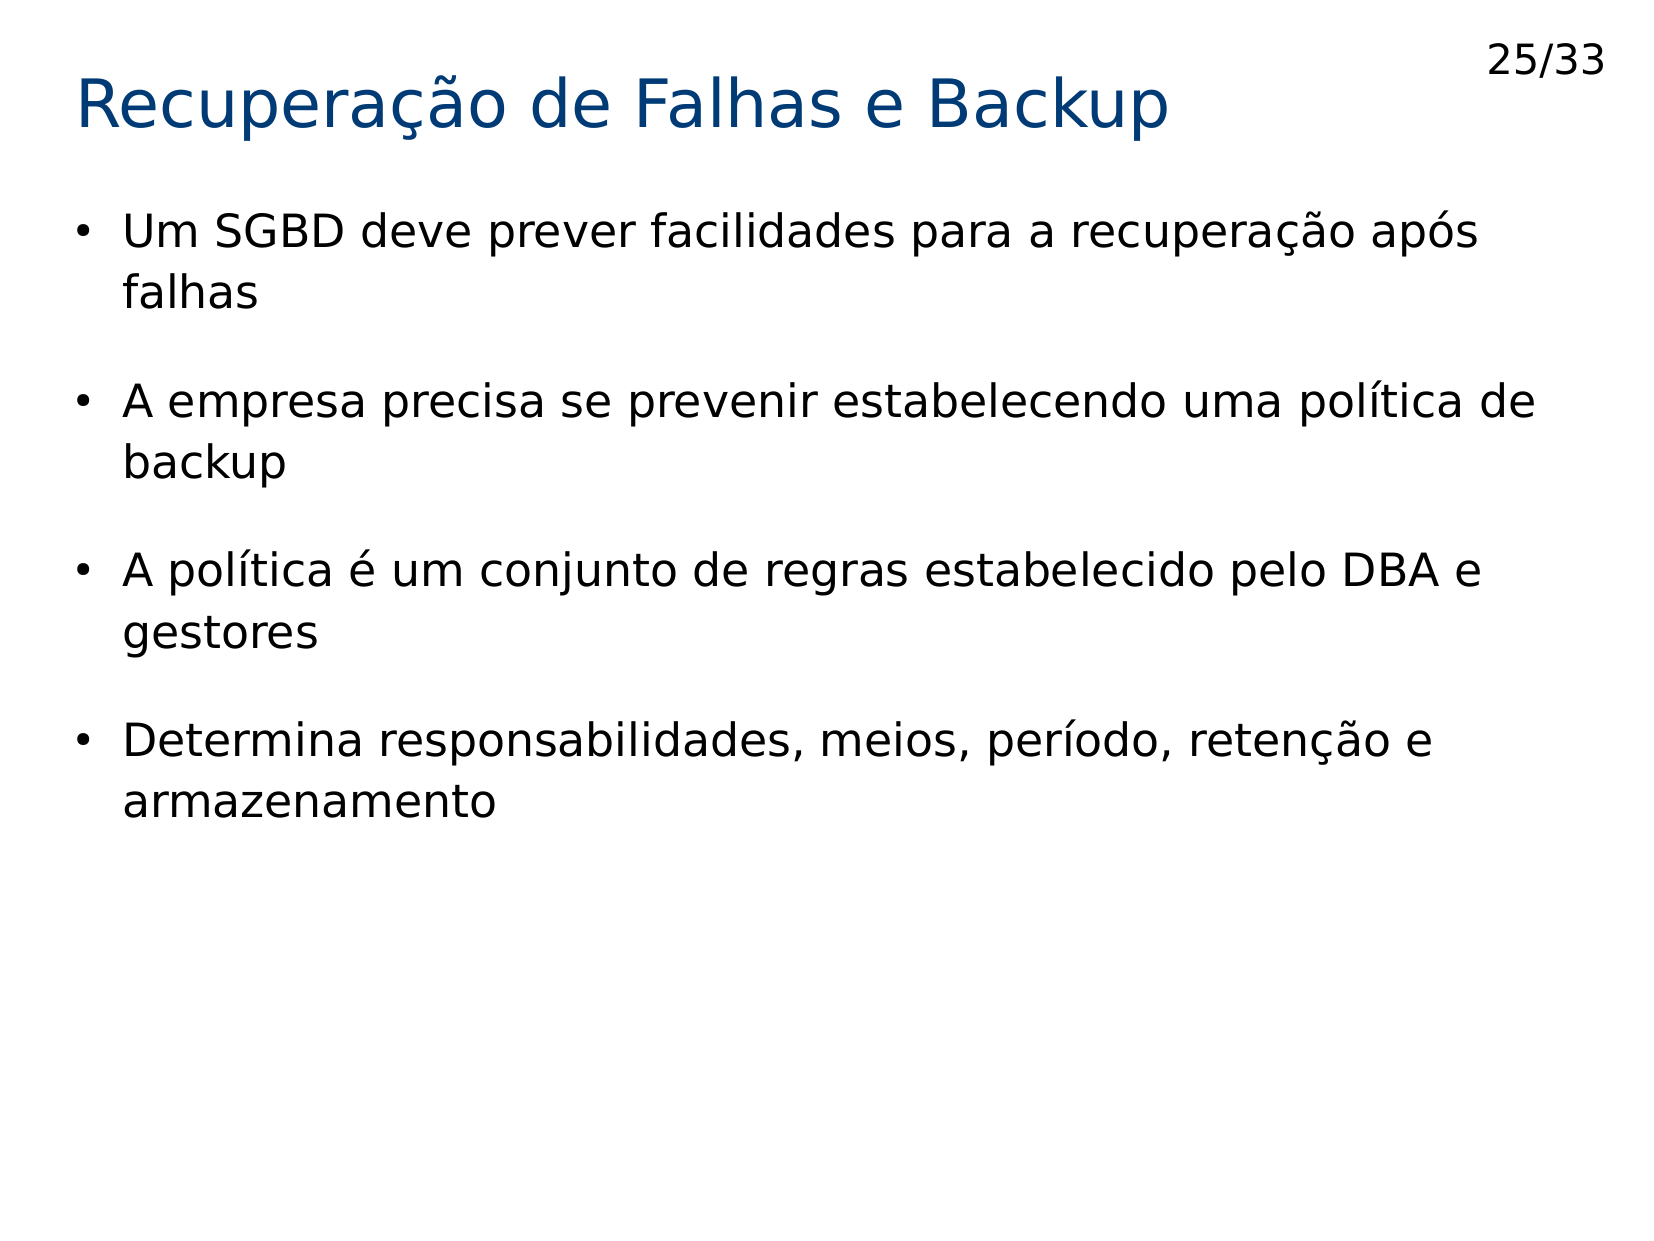

# Recuperação de Falhas e Backup
25
Um SGBD deve prever facilidades para a recuperação após falhas
A empresa precisa se prevenir estabelecendo uma política de backup
A política é um conjunto de regras estabelecido pelo DBA e gestores
Determina responsabilidades, meios, período, retenção e armazenamento